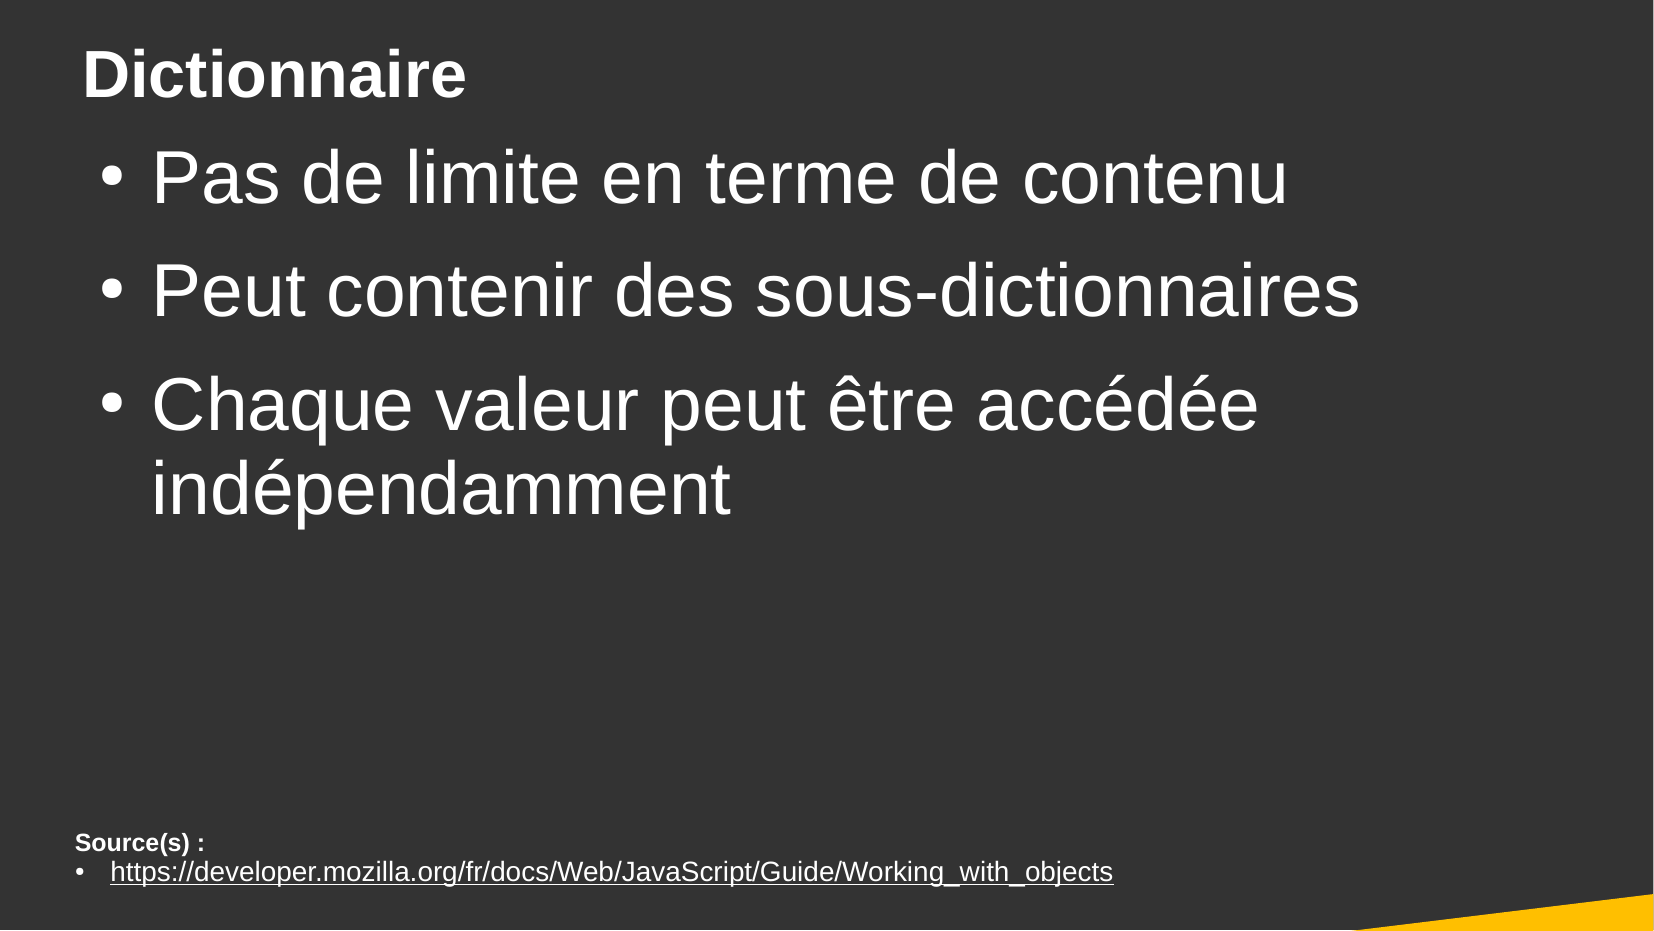

# Dictionnaire
Pas de limite en terme de contenu
Peut contenir des sous-dictionnaires
Chaque valeur peut être accédée indépendamment
Source(s) :
https://developer.mozilla.org/fr/docs/Web/JavaScript/Guide/Working_with_objects